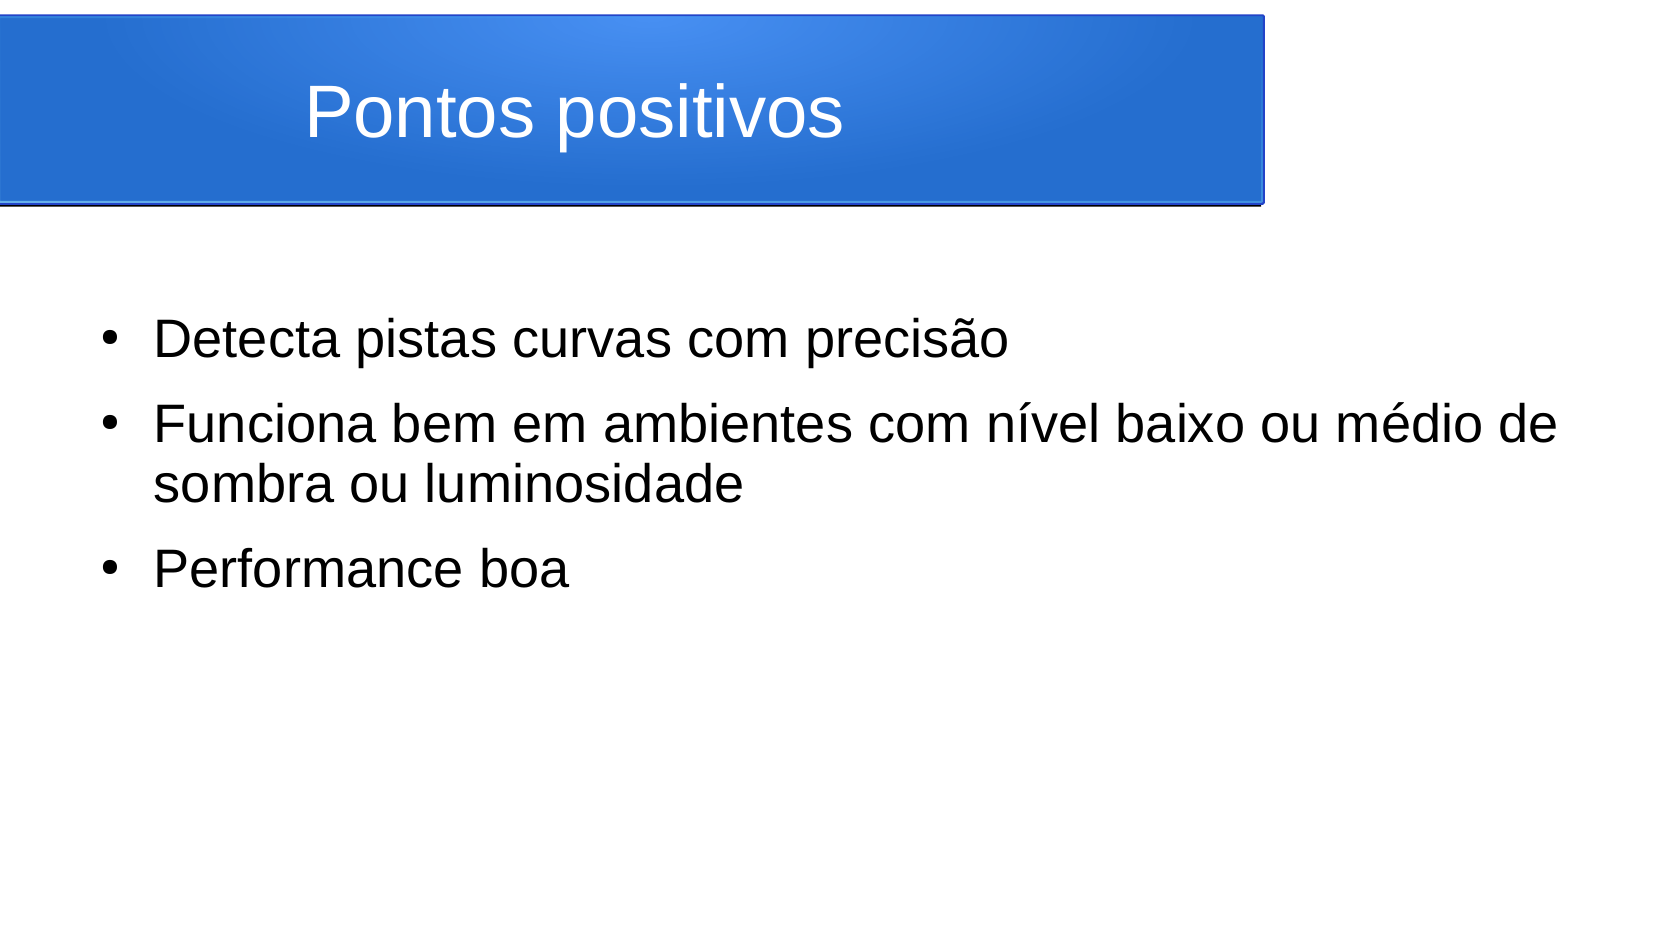

# Pontos positivos
Detecta pistas curvas com precisão
Funciona bem em ambientes com nível baixo ou médio de sombra ou luminosidade
Performance boa